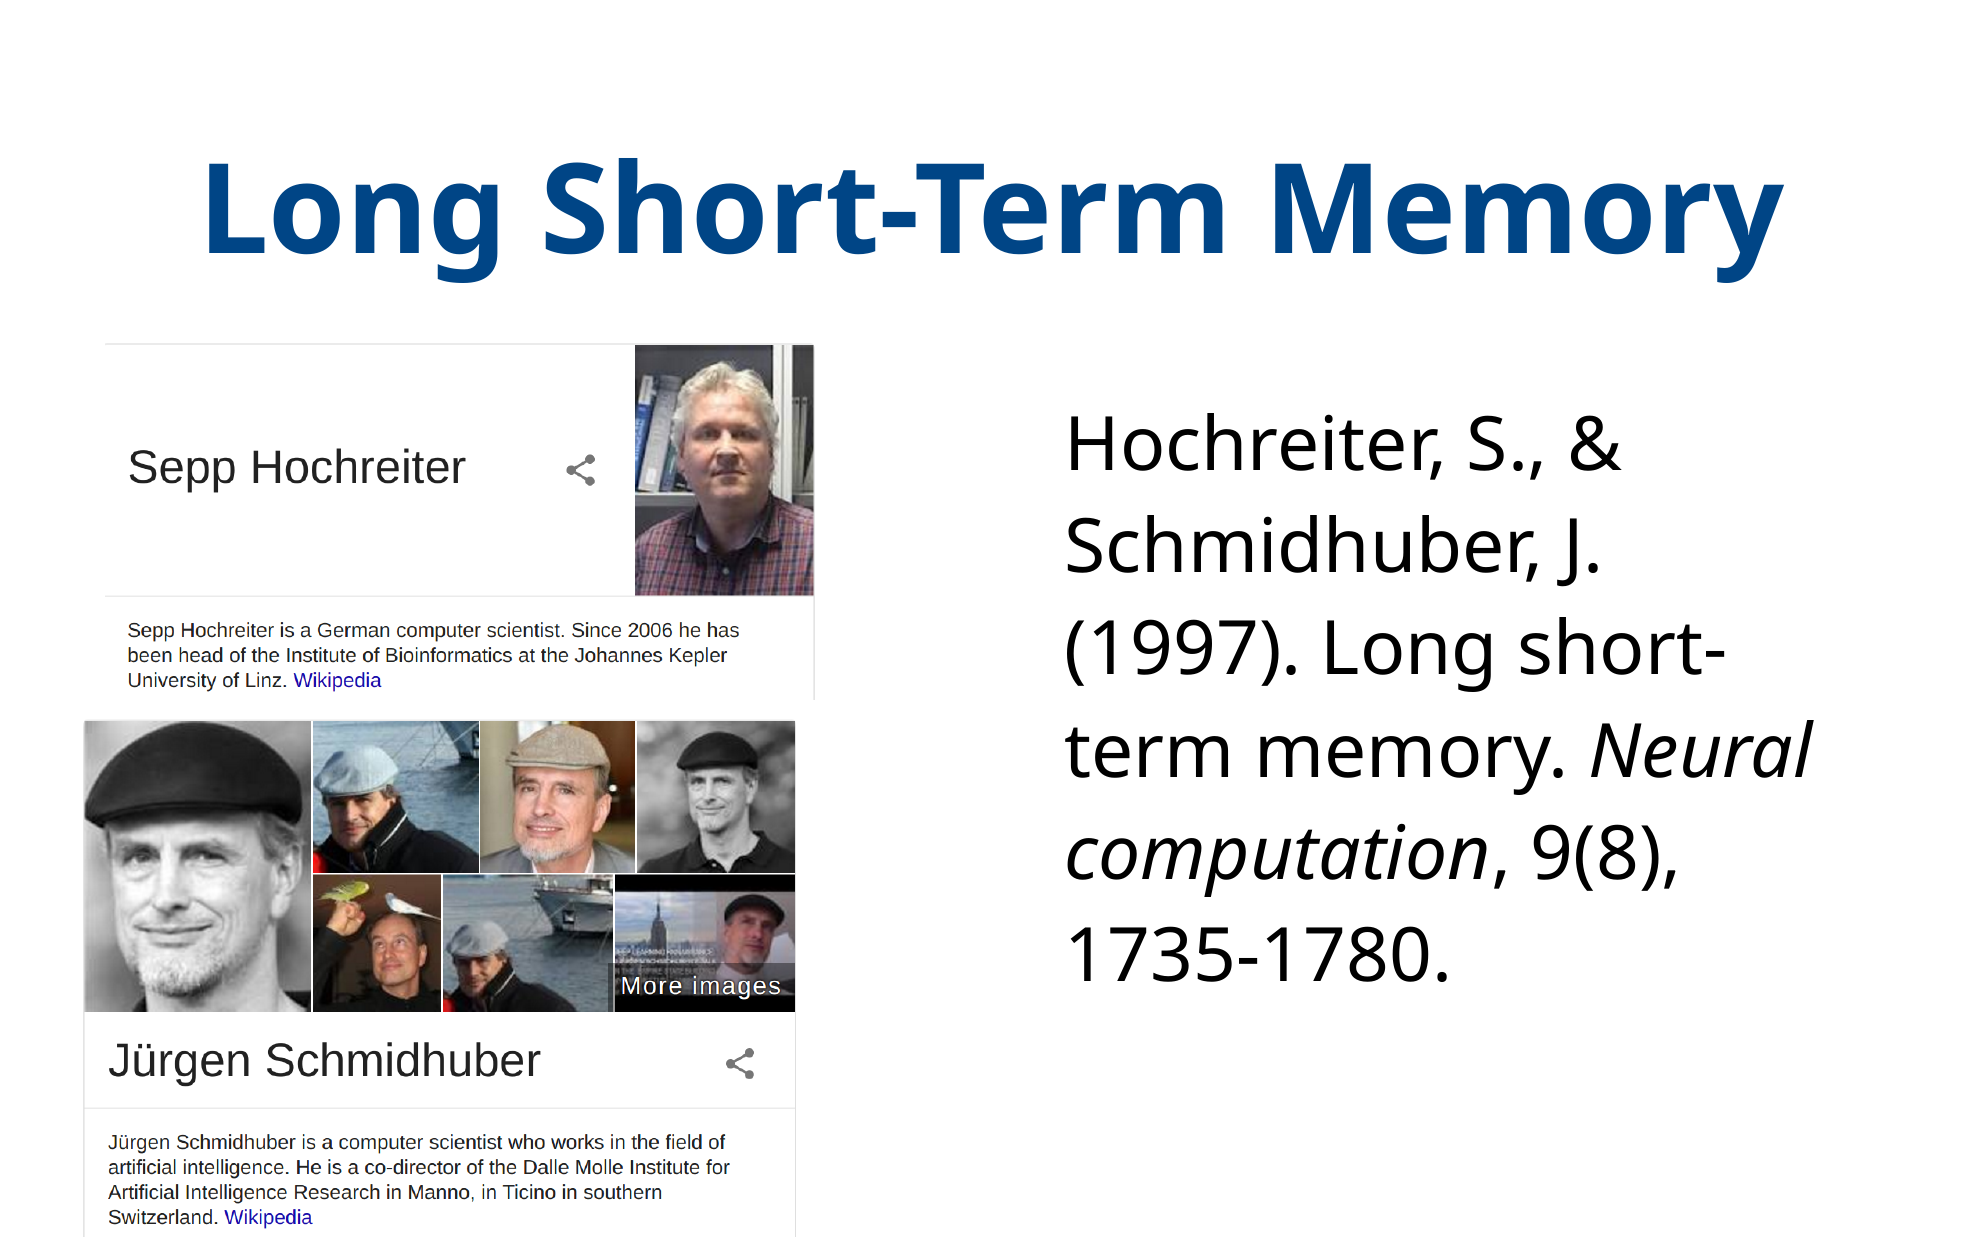

# Long Short-Term Memory
Hochreiter, S., & Schmidhuber, J. (1997). Long short-term memory. Neural computation, 9(8), 1735-1780.